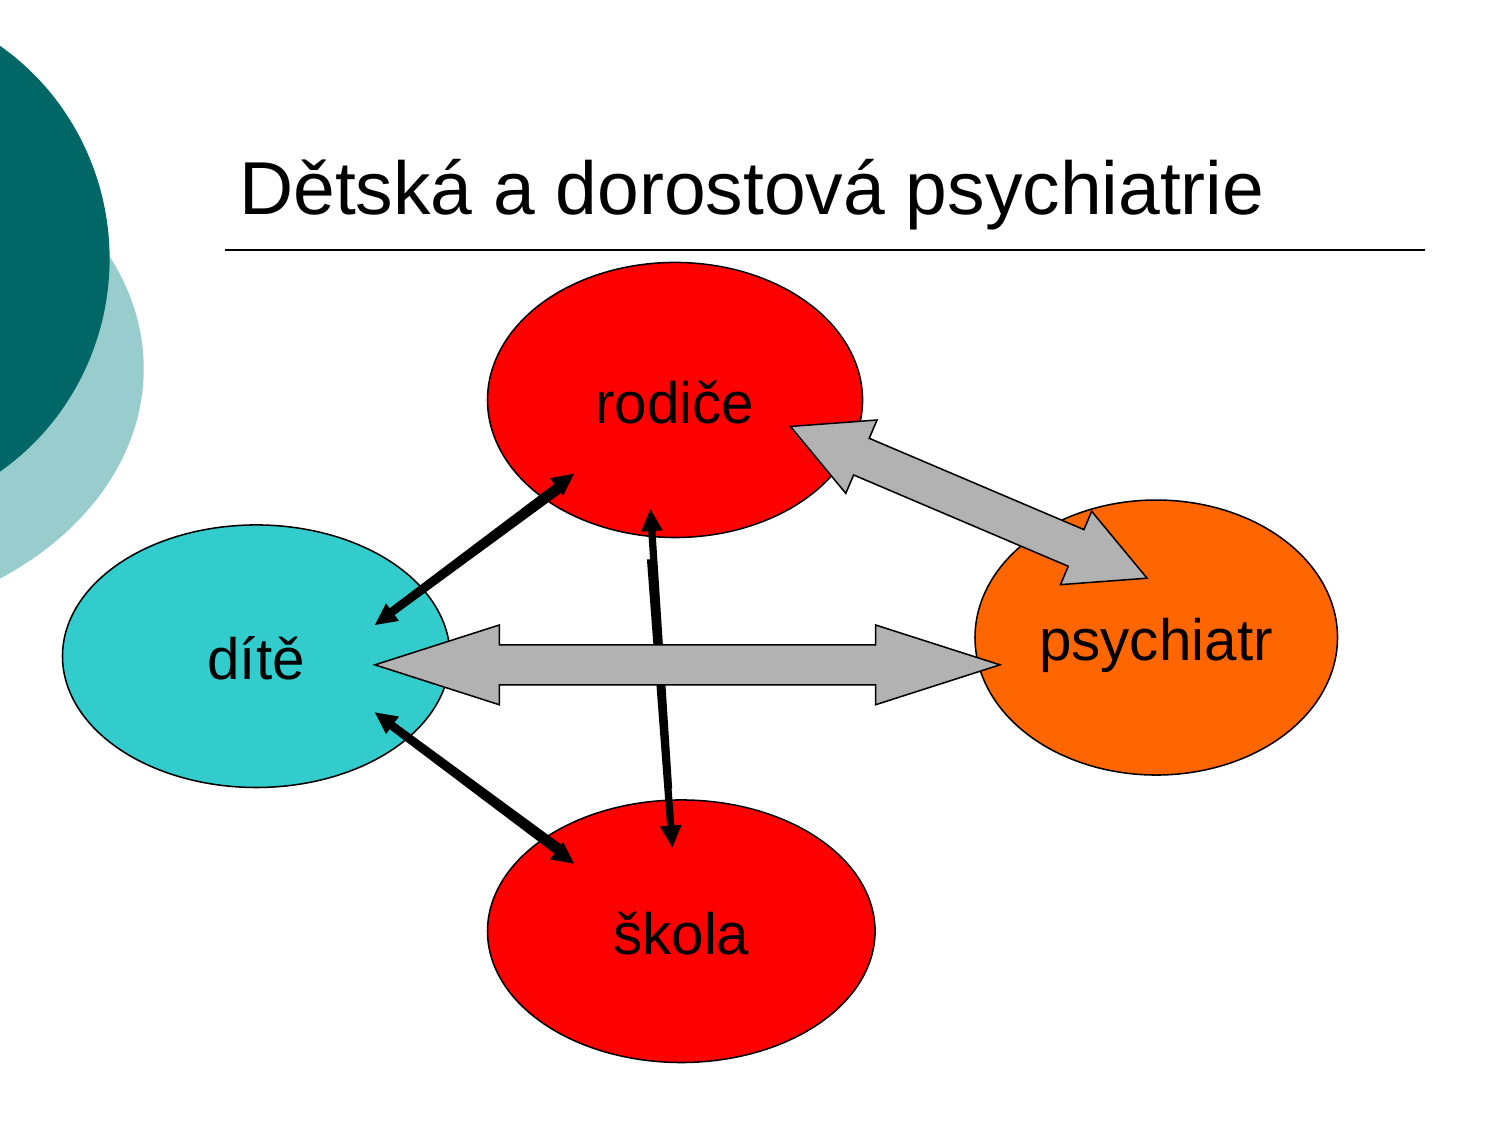

# Dětská a dorostová psychiatrie
rodiče
psychiatr
dítě
škola